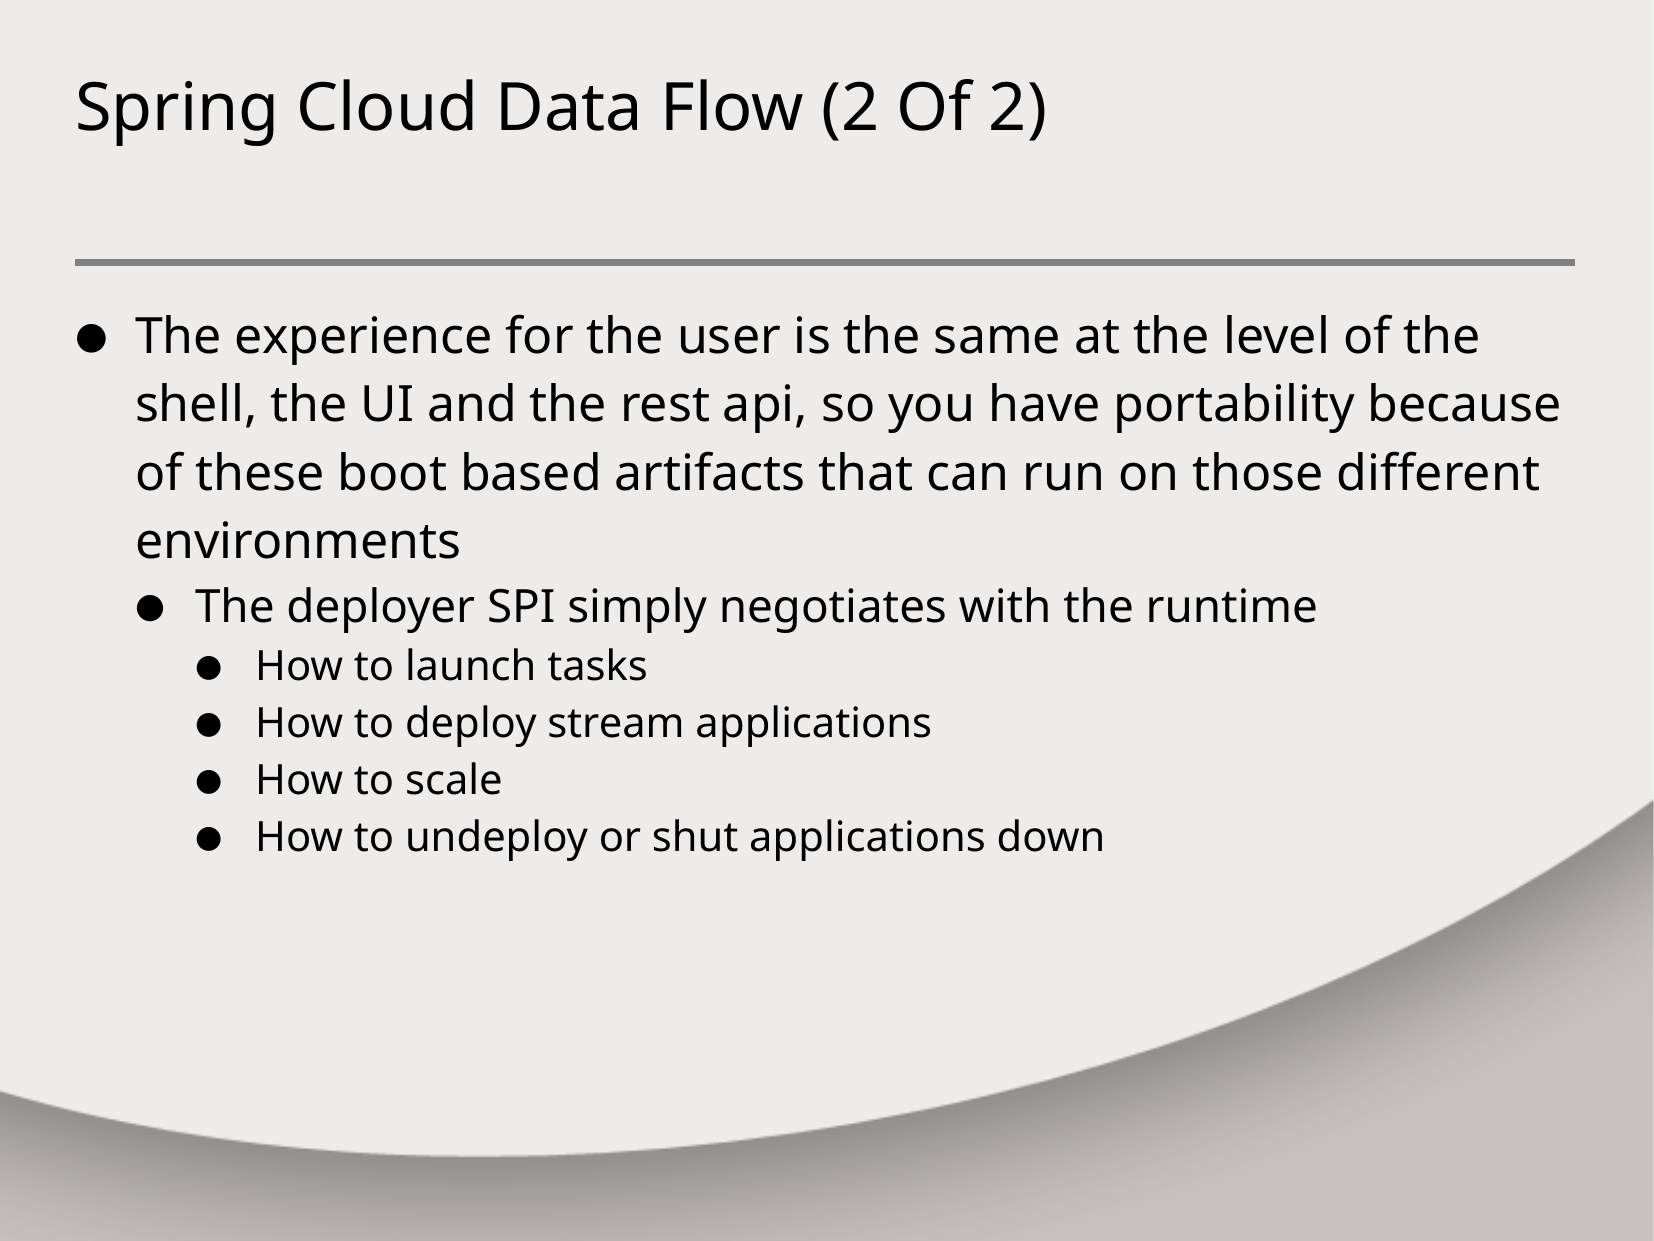

# Spring Cloud Data Flow (2 Of 2)
The experience for the user is the same at the level of the shell, the UI and the rest api, so you have portability because of these boot based artifacts that can run on those different environments
The deployer SPI simply negotiates with the runtime
How to launch tasks
How to deploy stream applications
How to scale
How to undeploy or shut applications down